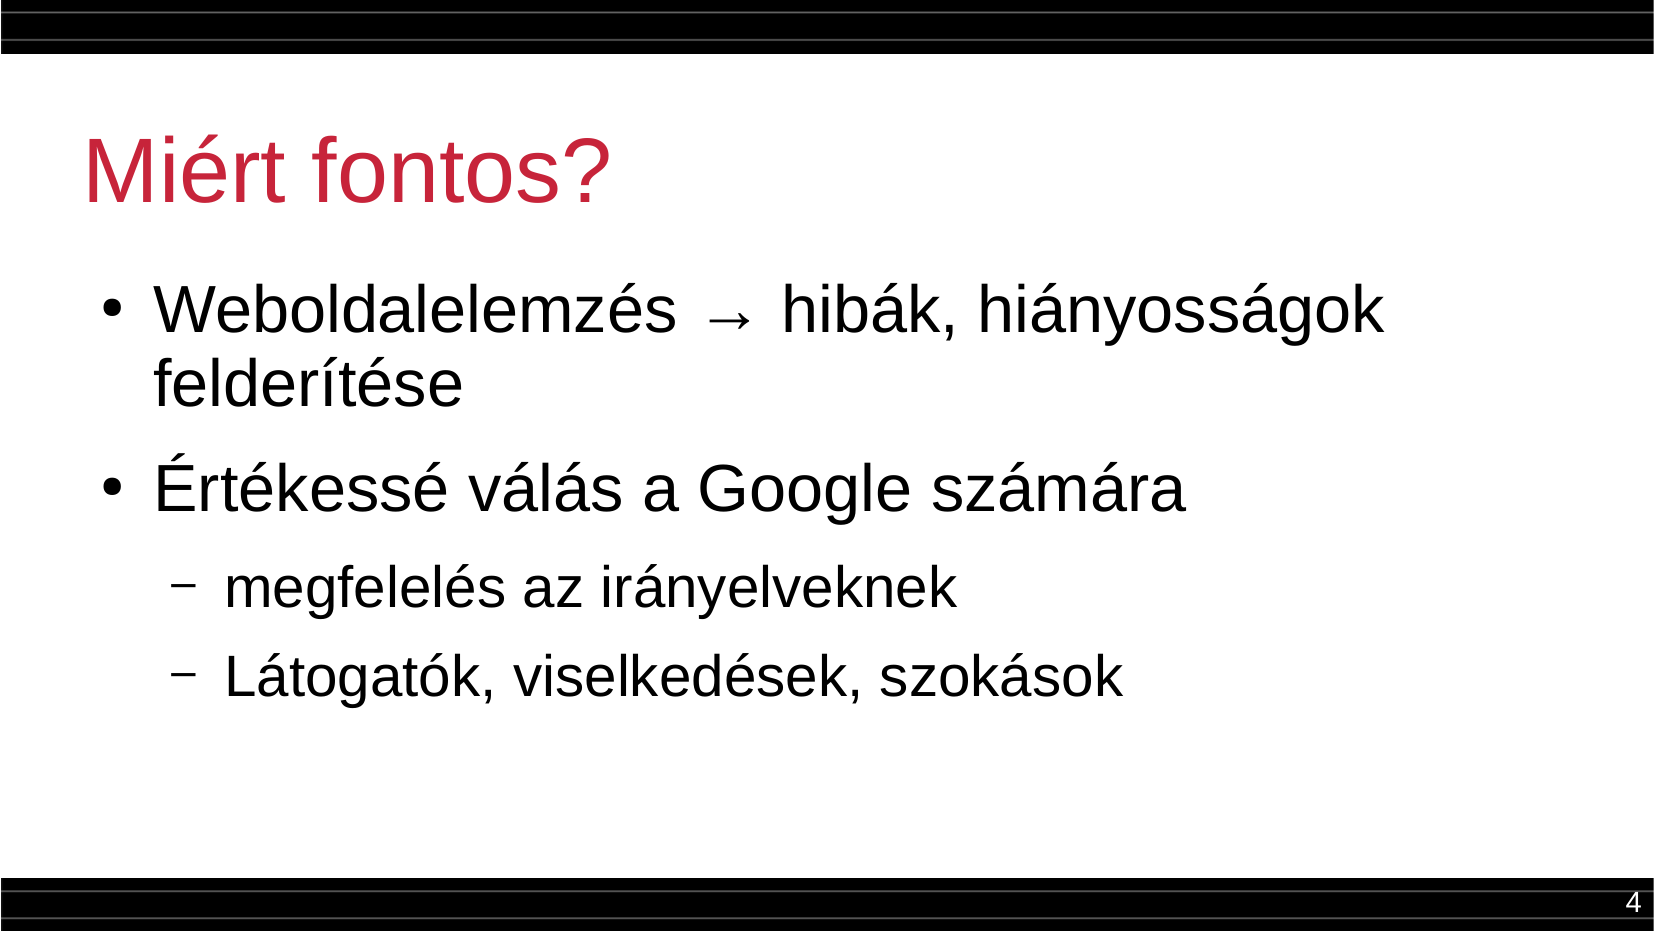

# Miért fontos?
Weboldalelemzés → hibák, hiányosságok felderítése
Értékessé válás a Google számára
megfelelés az irányelveknek
Látogatók, viselkedések, szokások